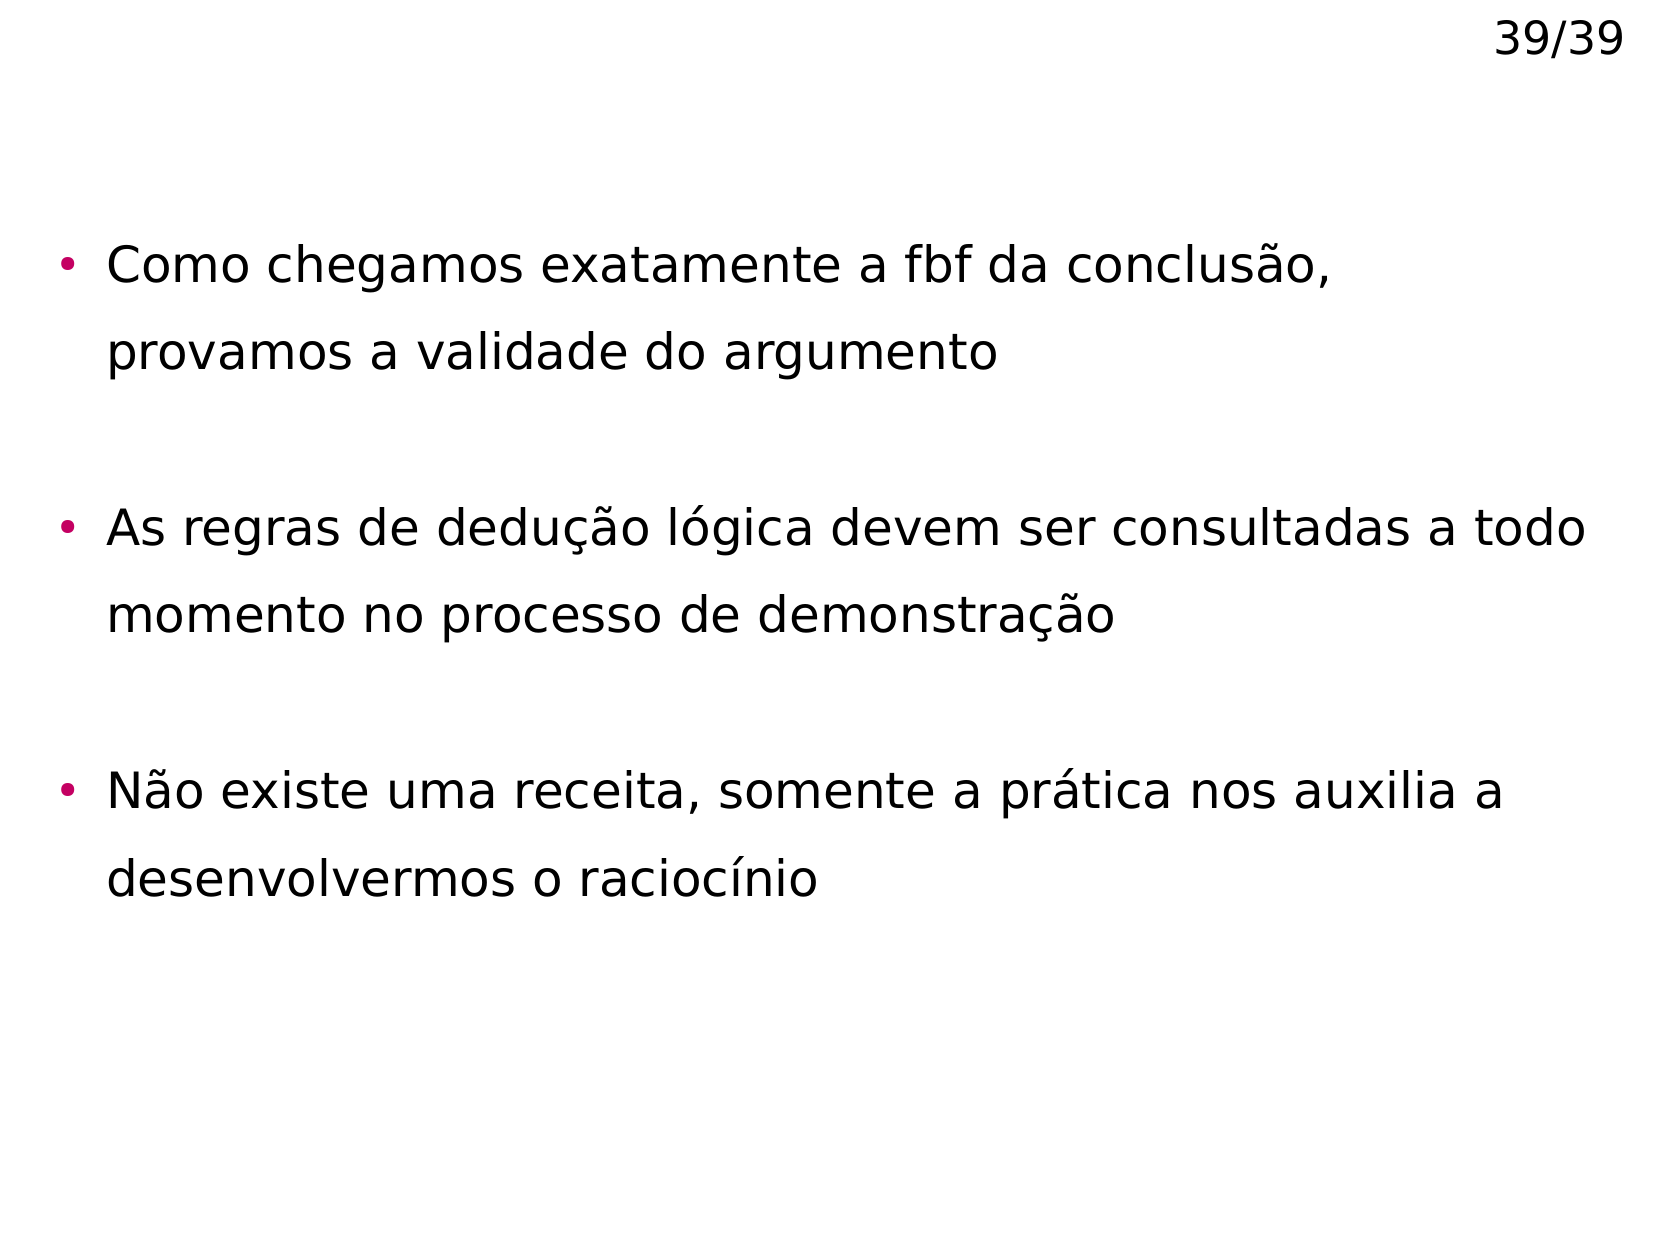

39
#
Como chegamos exatamente a fbf da conclusão, provamos a validade do argumento
As regras de dedução lógica devem ser consultadas a todo momento no processo de demonstração
Não existe uma receita, somente a prática nos auxilia a desenvolvermos o raciocínio